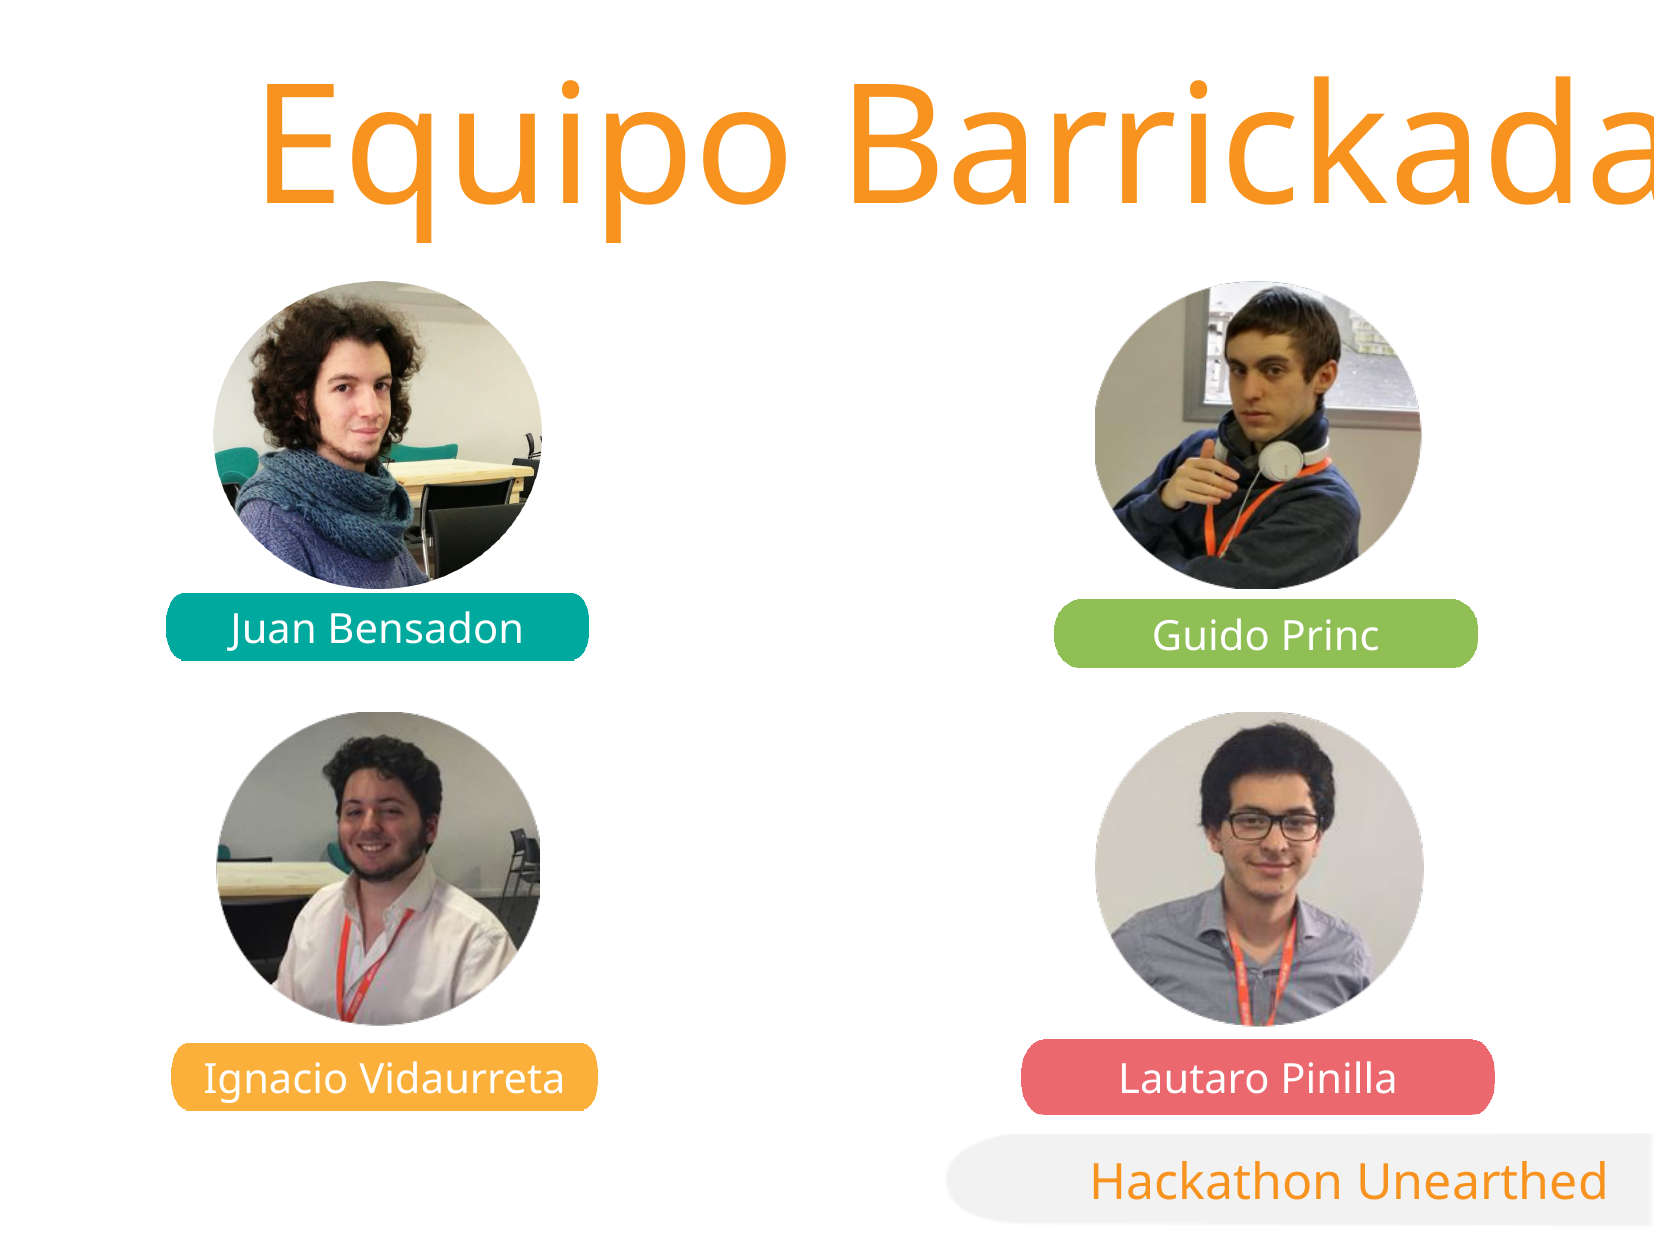

Equipo Barrickada
Juan Bensadon
Guido Princ
Lautaro Pinilla
Ignacio Vidaurreta
Hackathon Unearthed